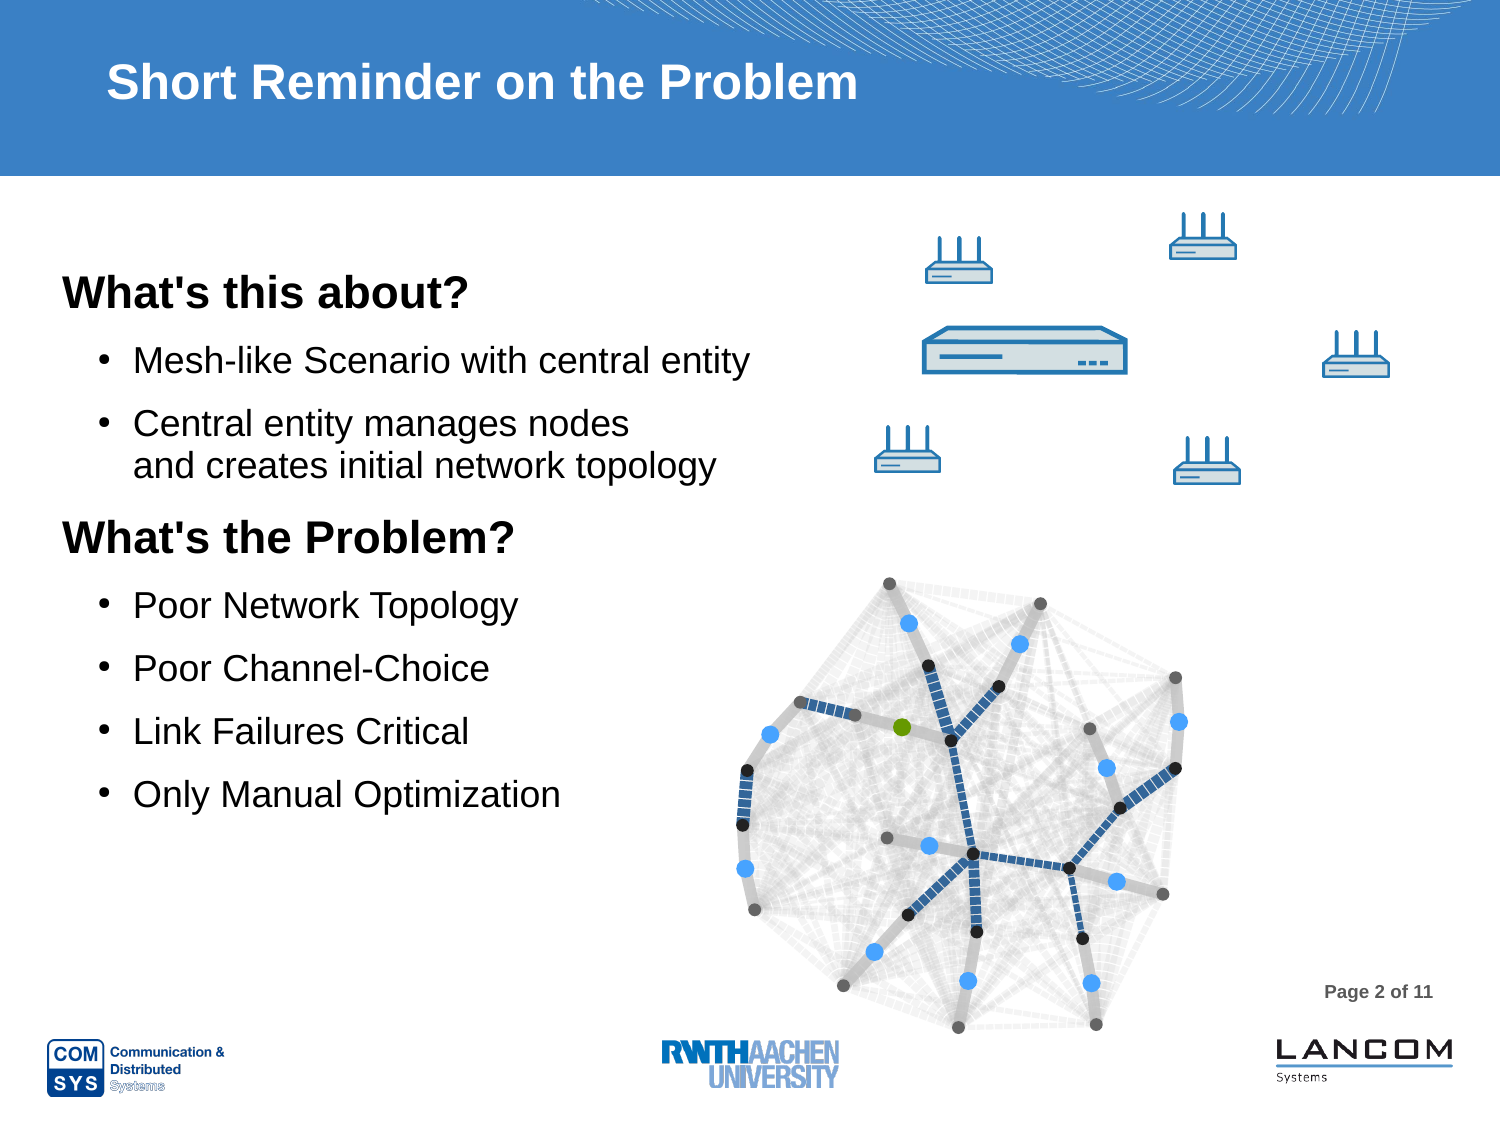

# Short Reminder on the Problem
What's this about?
Mesh-like Scenario with central entity
Central entity manages nodes
and creates initial network topology
What's the Problem?
Poor Network Topology
Poor Channel-Choice
Link Failures Critical
Only Manual Optimization